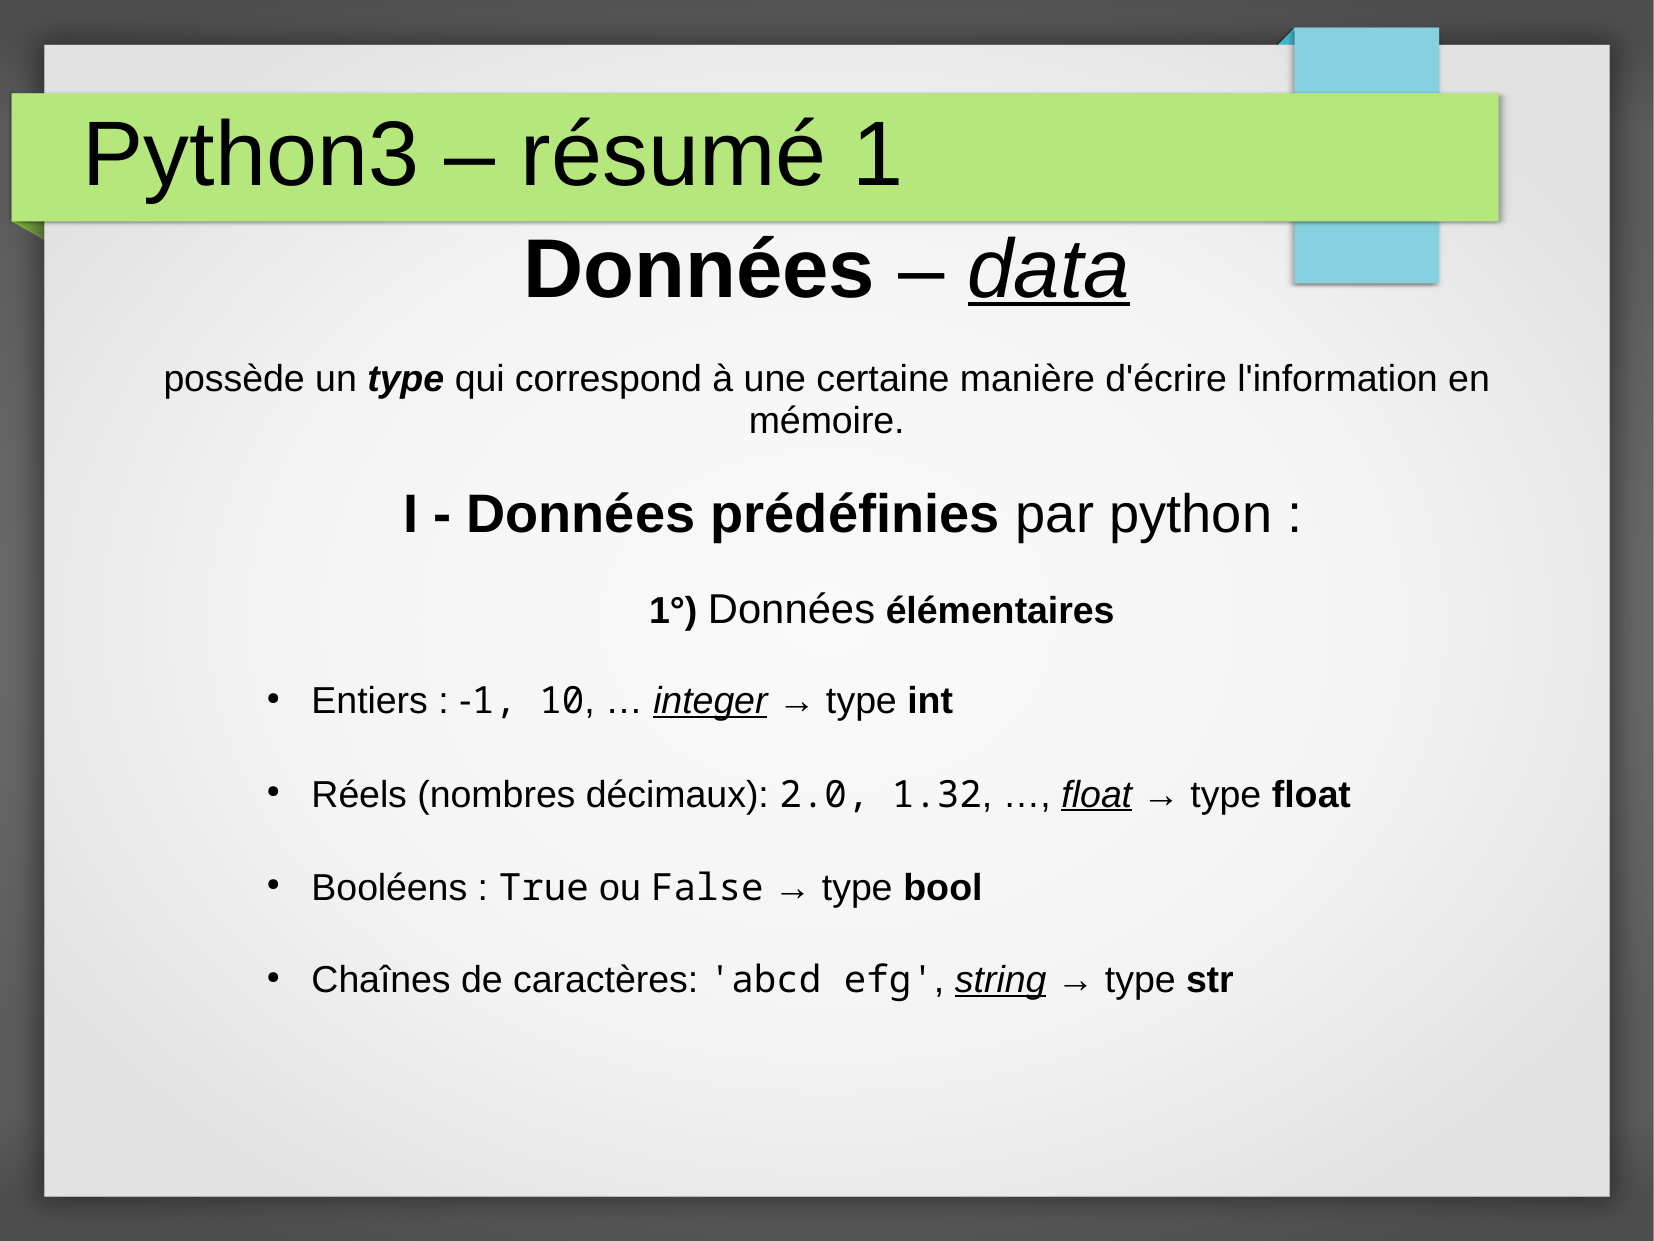

# Python3 – résumé 1
Données – data
possède un type qui correspond à une certaine manière d'écrire l'information en mémoire.
 I - Données prédéfinies par python :
1°) Données élémentaires
 Entiers : -1, 10, … integer → type int
 Réels (nombres décimaux): 2.0, 1.32, …, float → type float
 Booléens : True ou False → type bool
 Chaînes de caractères: 'abcd efg', string → type str